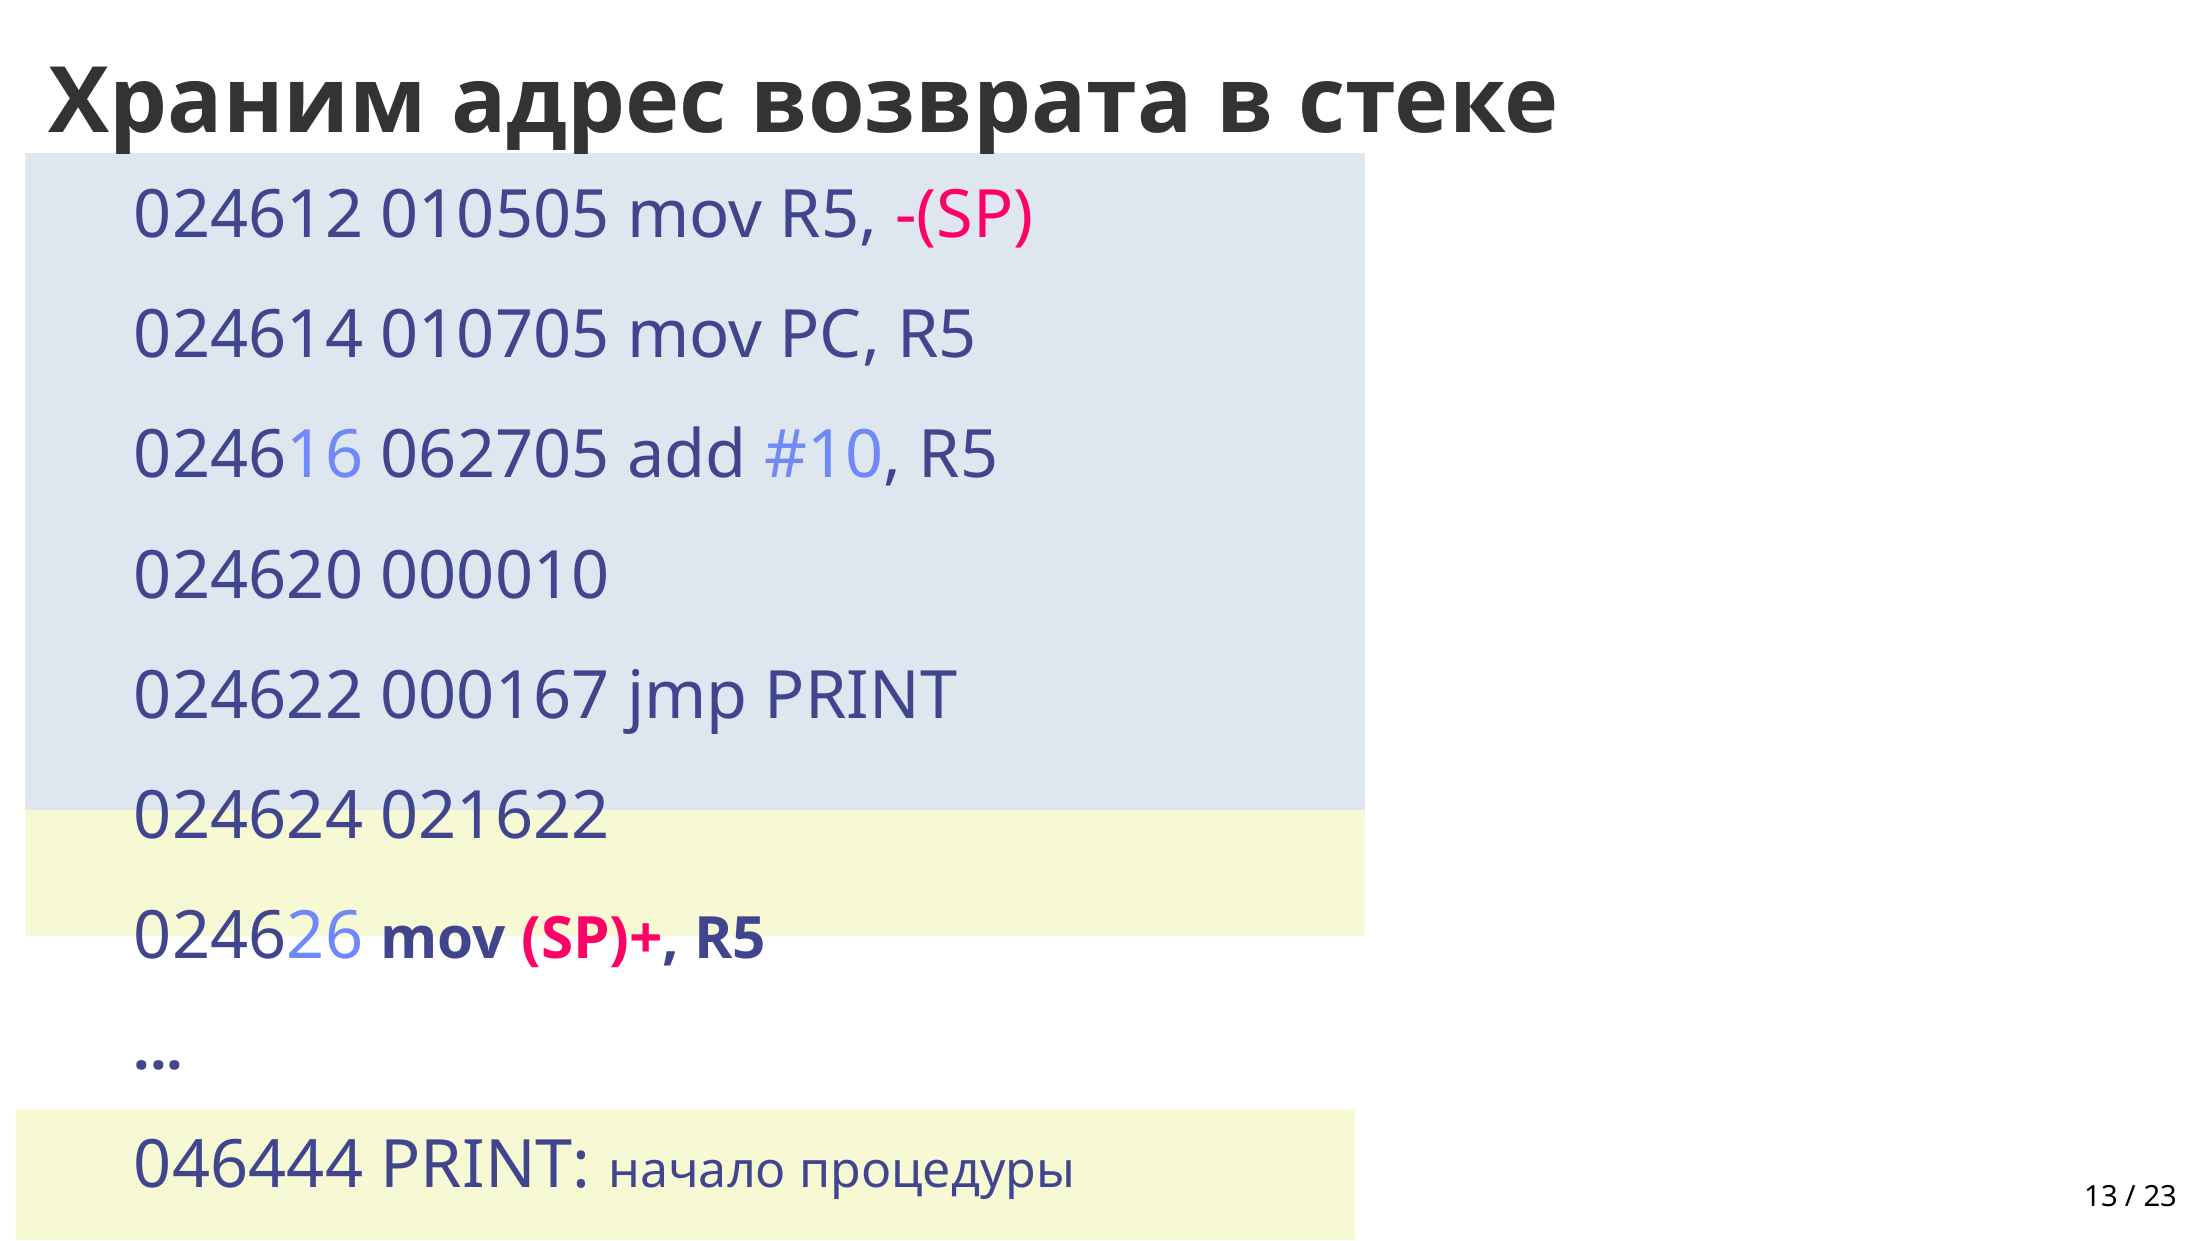

# Храним адрес возврата в стеке
024612 010505 mov R5, -(SP)
024614 010705 mov PC, R5
024616 062705 add #10, R5
024620 000010
024622 000167 jmp PRINT
024624 021622
024626 mov (SP)+, R5
...
046444 PRINT: начало процедуры
046552 010507 mov R5, PC
13